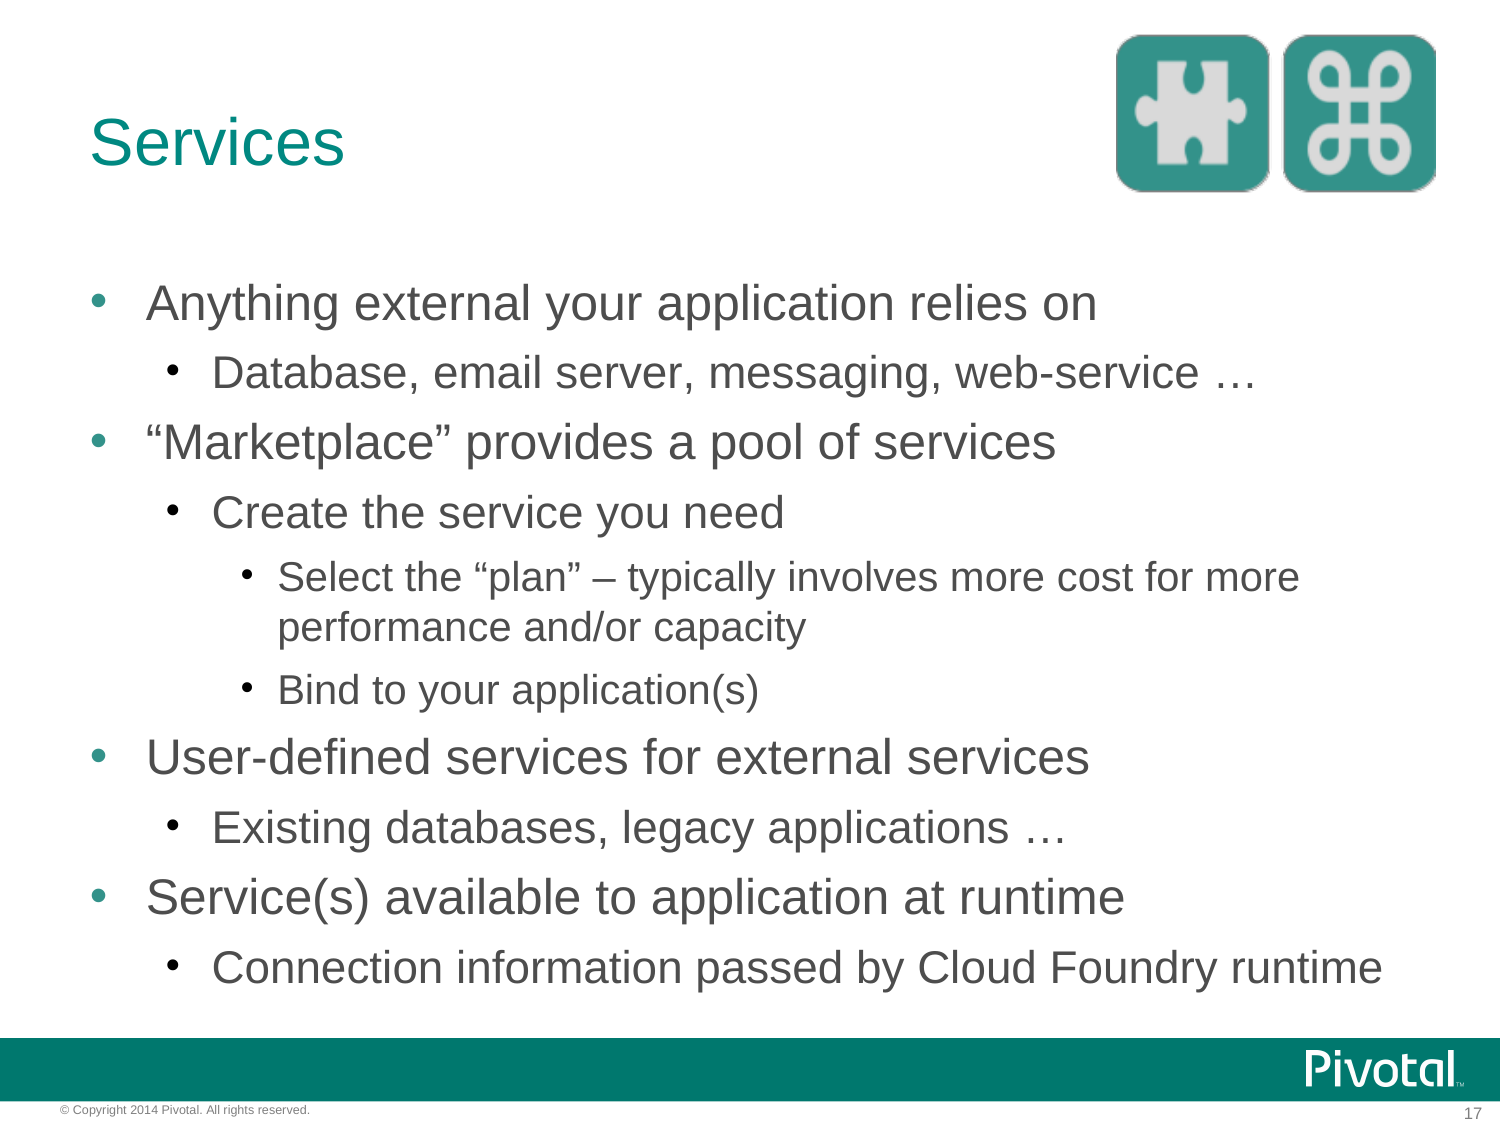

# Services
Anything external your application relies on
Database, email server, messaging, web-service …
“Marketplace” provides a pool of services
Create the service you need
Select the “plan” – typically involves more cost for more performance and/or capacity
Bind to your application(s)
User-defined services for external services
Existing databases, legacy applications …
Service(s) available to application at runtime
Connection information passed by Cloud Foundry runtime